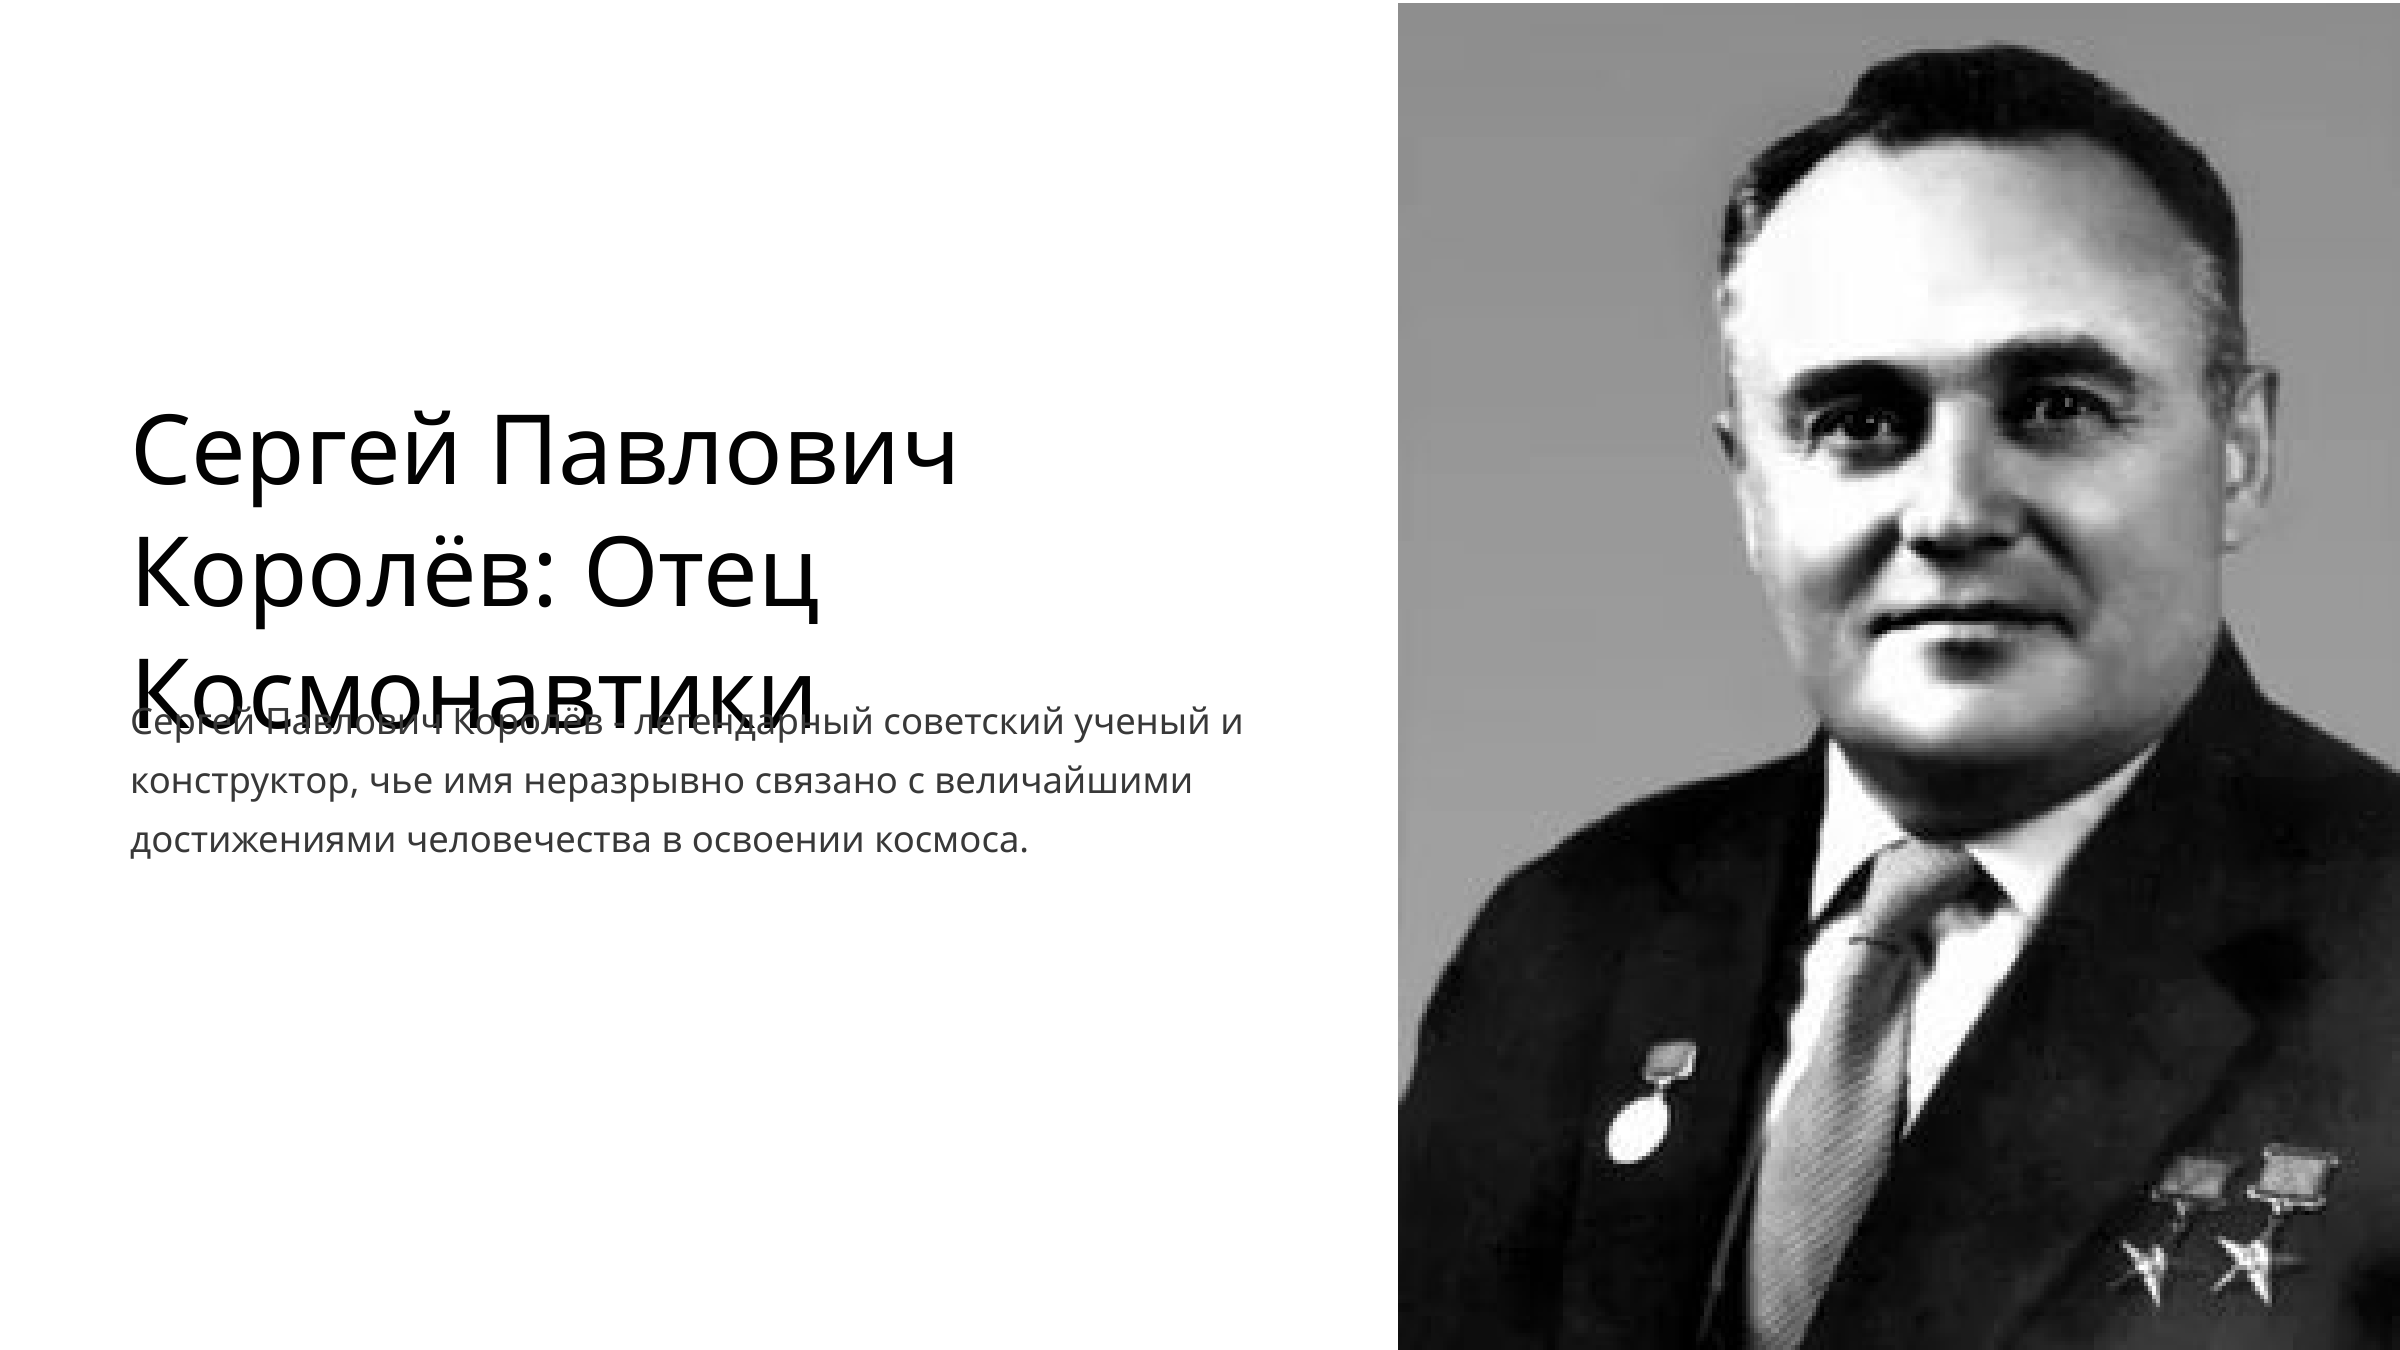

Сергей Павлович Королёв: Отец Космонавтики
Сергей Павлович Королёв - легендарный советский ученый и конструктор, чье имя неразрывно связано с величайшими достижениями человечества в освоении космоса.